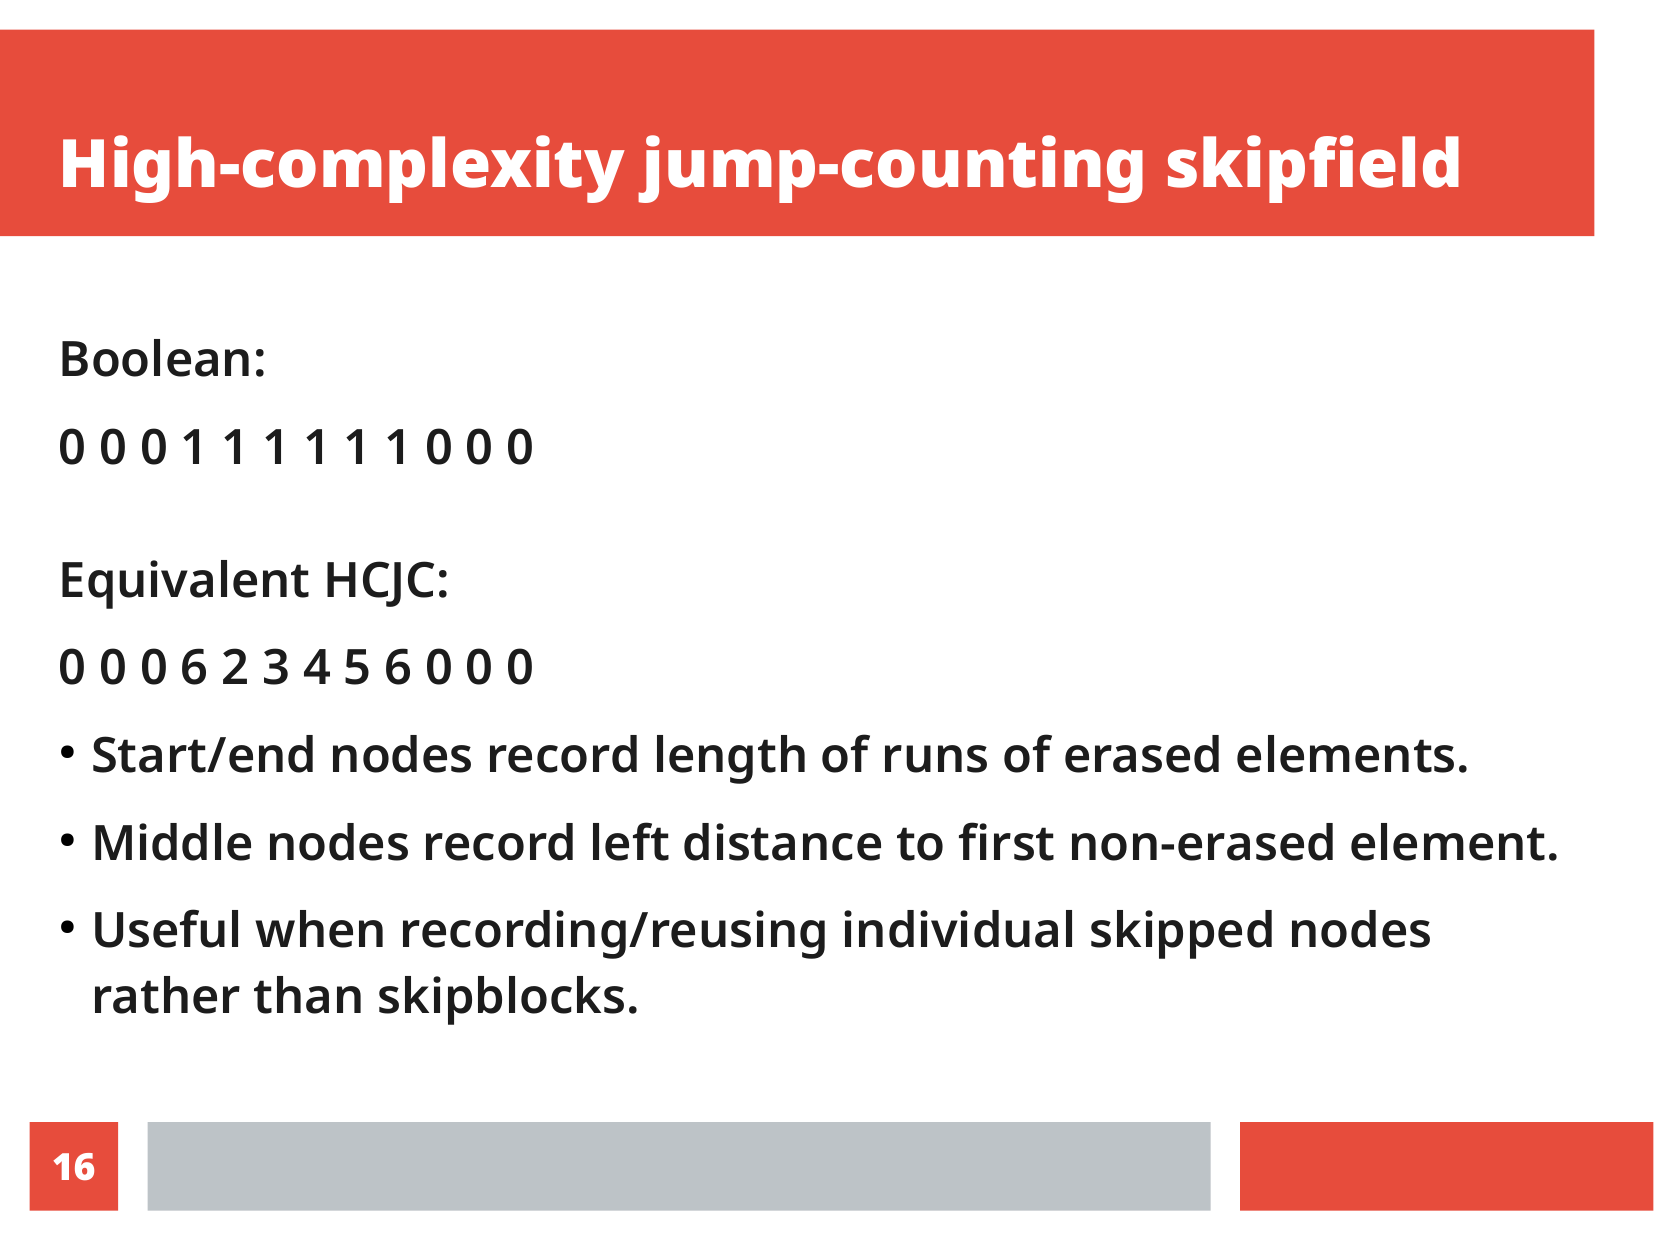

# High-complexity jump-counting skipfield
Boolean:
0 0 0 1 1 1 1 1 1 0 0 0
Equivalent HCJC:
0 0 0 6 2 3 4 5 6 0 0 0
Start/end nodes record length of runs of erased elements.
Middle nodes record left distance to first non-erased element.
Useful when recording/reusing individual skipped nodes rather than skipblocks.
16